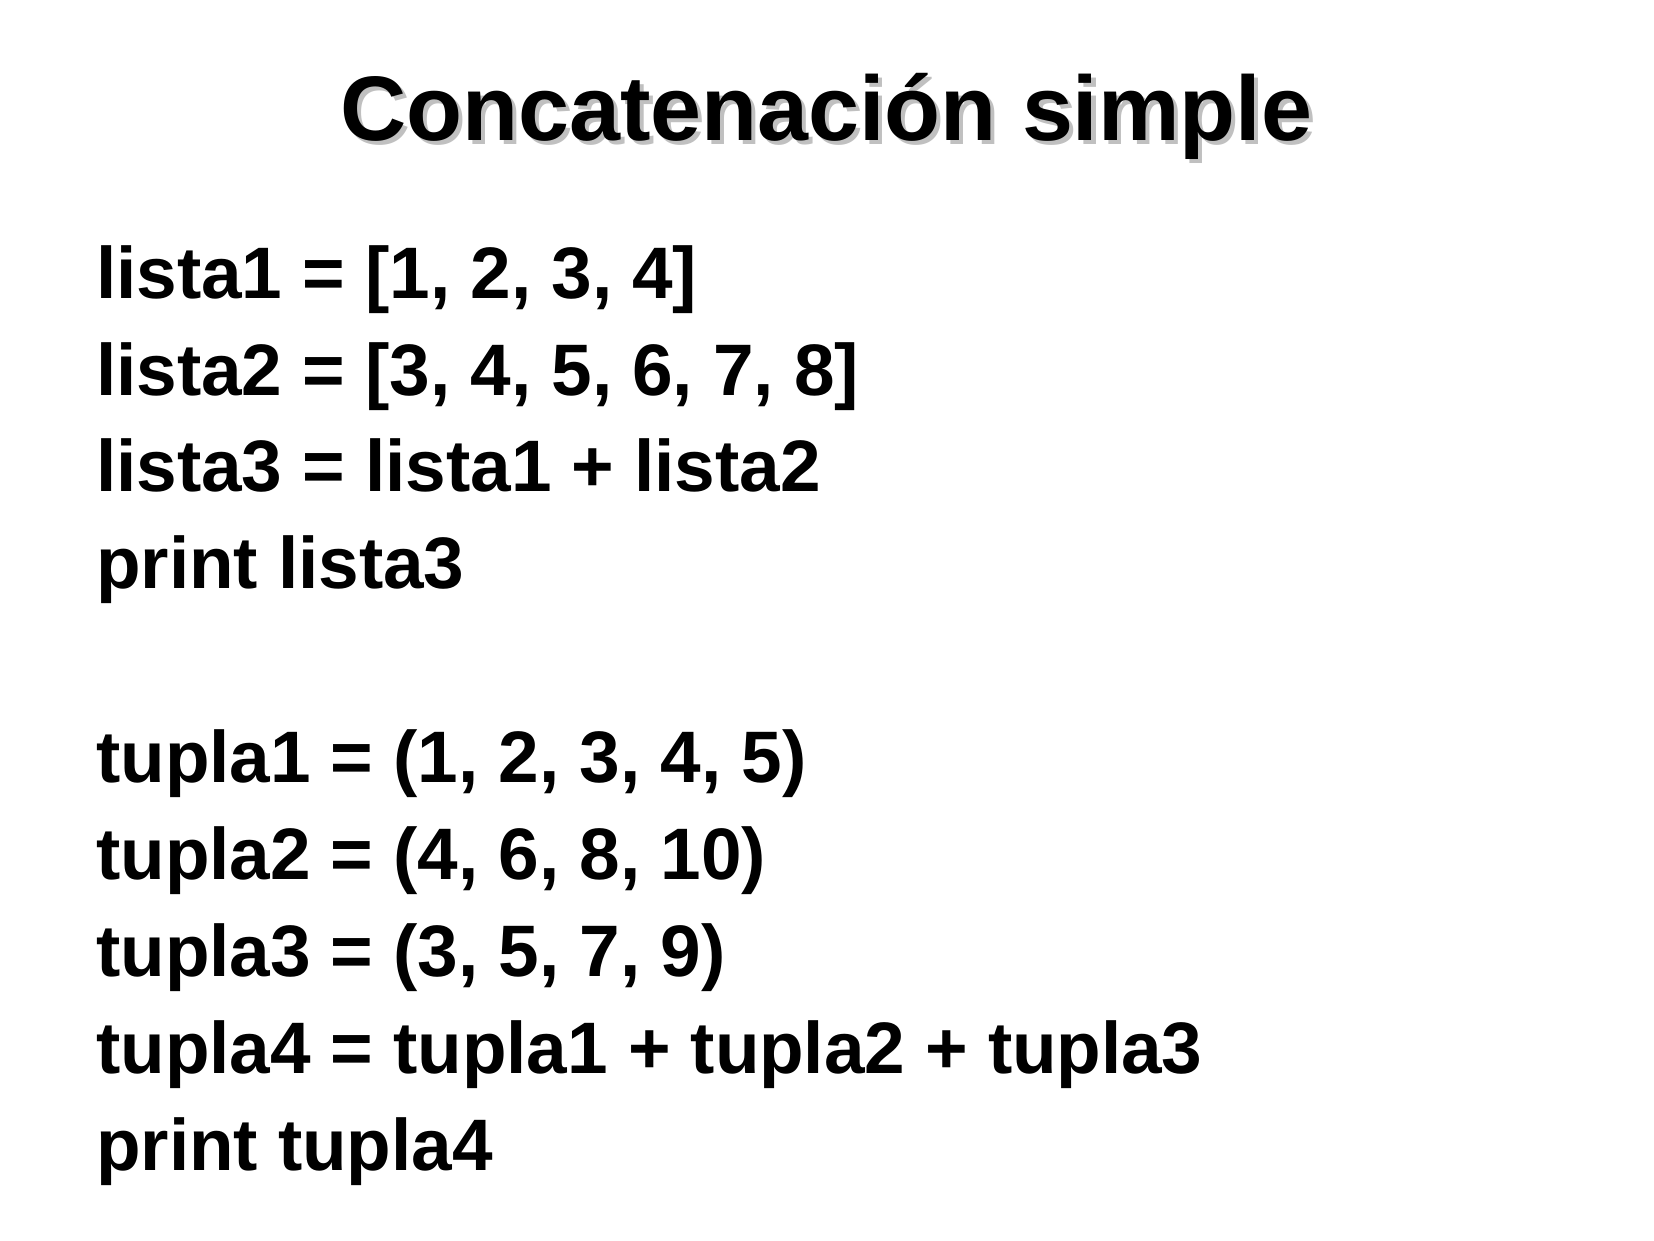

# Concatenación simple
lista1 = [1, 2, 3, 4]
lista2 = [3, 4, 5, 6, 7, 8]
lista3 = lista1 + lista2
print lista3
tupla1 = (1, 2, 3, 4, 5)
tupla2 = (4, 6, 8, 10)
tupla3 = (3, 5, 7, 9)
tupla4 = tupla1 + tupla2 + tupla3
print tupla4